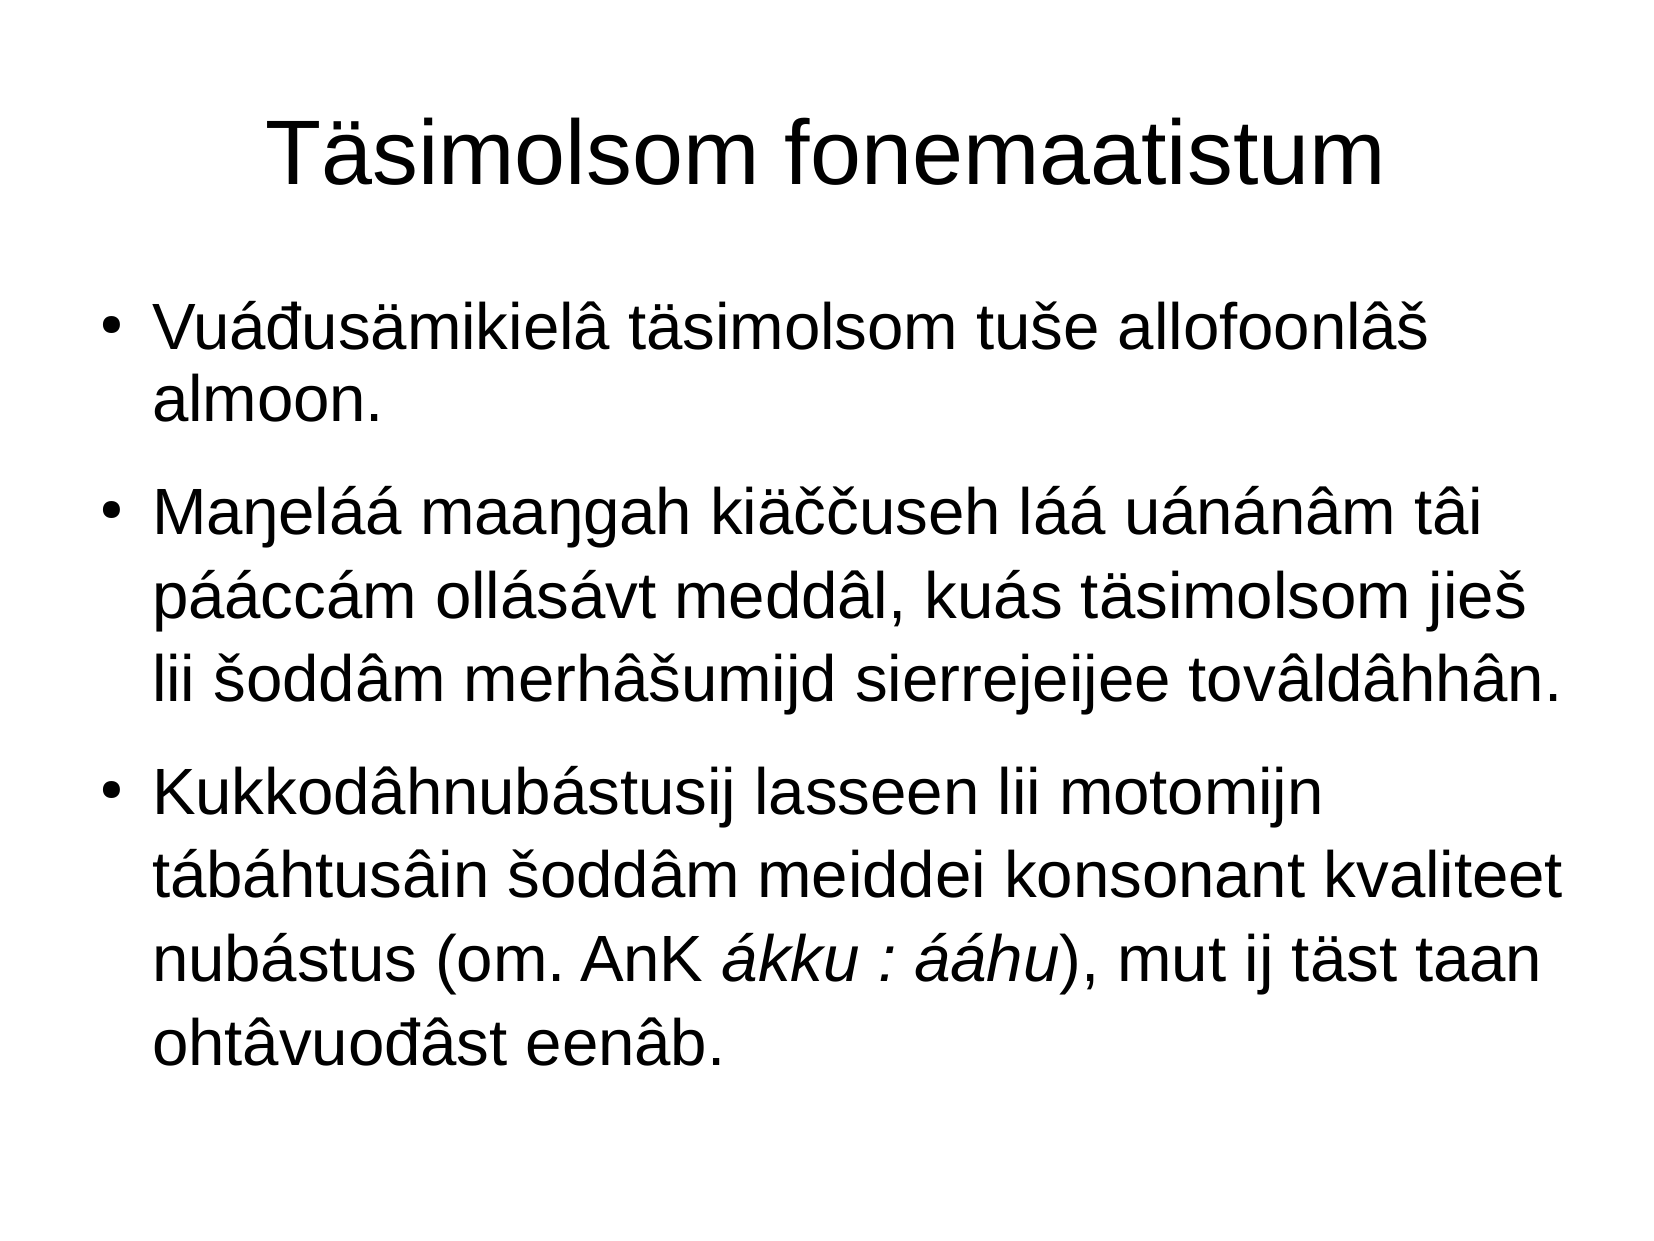

# Täsimolsom fonemaatistum
Vuáđusämikielâ täsimolsom tuše allofoonlâš almoon.
Maŋeláá maaŋgah kiäččuseh láá uánánâm tâi pááccám ollásávt meddâl, kuás täsimolsom jieš lii šoddâm merhâšumijd sierrejeijee tovâldâhhân.
Kukkodâhnubástusij lasseen lii motomijn tábáhtusâin šoddâm meiddei konsonant kvaliteet nubástus (om. AnK ákku : ááhu), mut ij täst taan ohtâvuođâst eenâb.